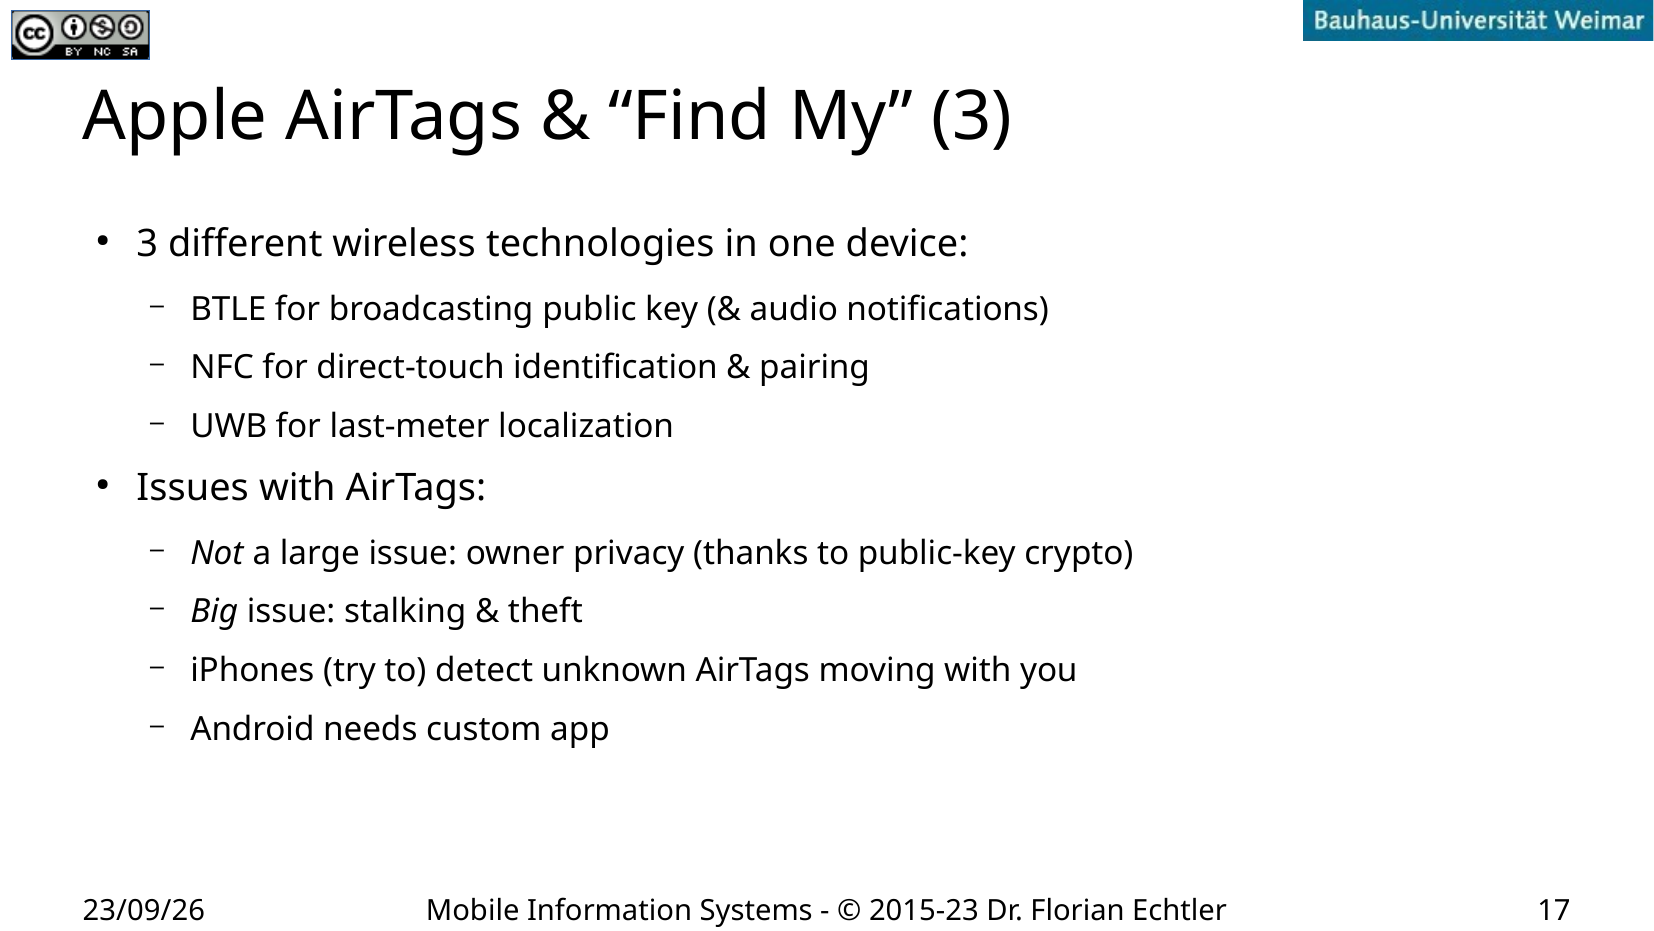

# Apple AirTags & “Find My” (3)
3 different wireless technologies in one device:
BTLE for broadcasting public key (& audio notifications)
NFC for direct-touch identification & pairing
UWB for last-meter localization
Issues with AirTags:
Not a large issue: owner privacy (thanks to public-key crypto)
Big issue: stalking & theft
iPhones (try to) detect unknown AirTags moving with you
Android needs custom app
Mobile Information Systems - © 2015-23 Dr. Florian Echtler
17